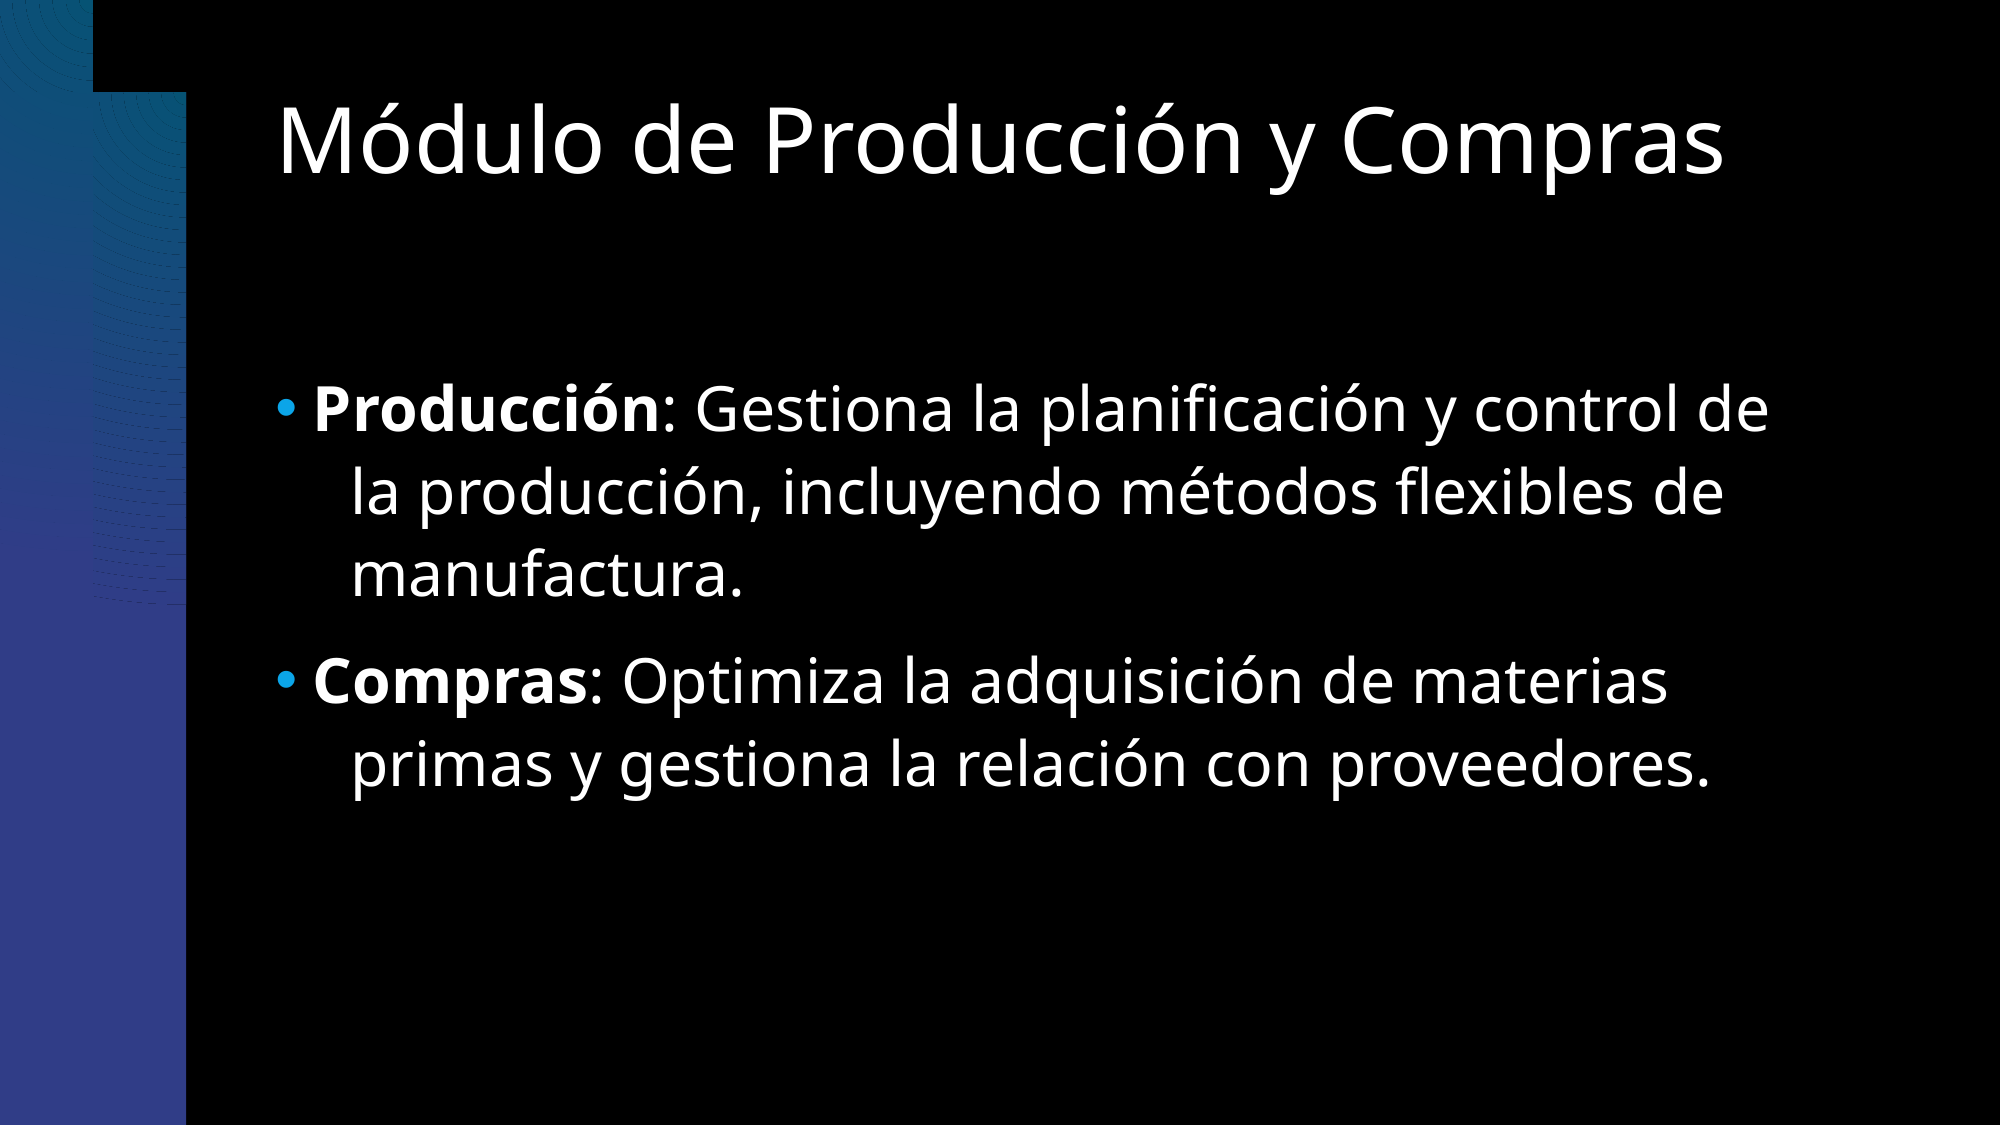

# Módulo de Producción y Compras
Producción: Gestiona la planificación y control de la producción, incluyendo métodos flexibles de manufactura.
Compras: Optimiza la adquisición de materias primas y gestiona la relación con proveedores.